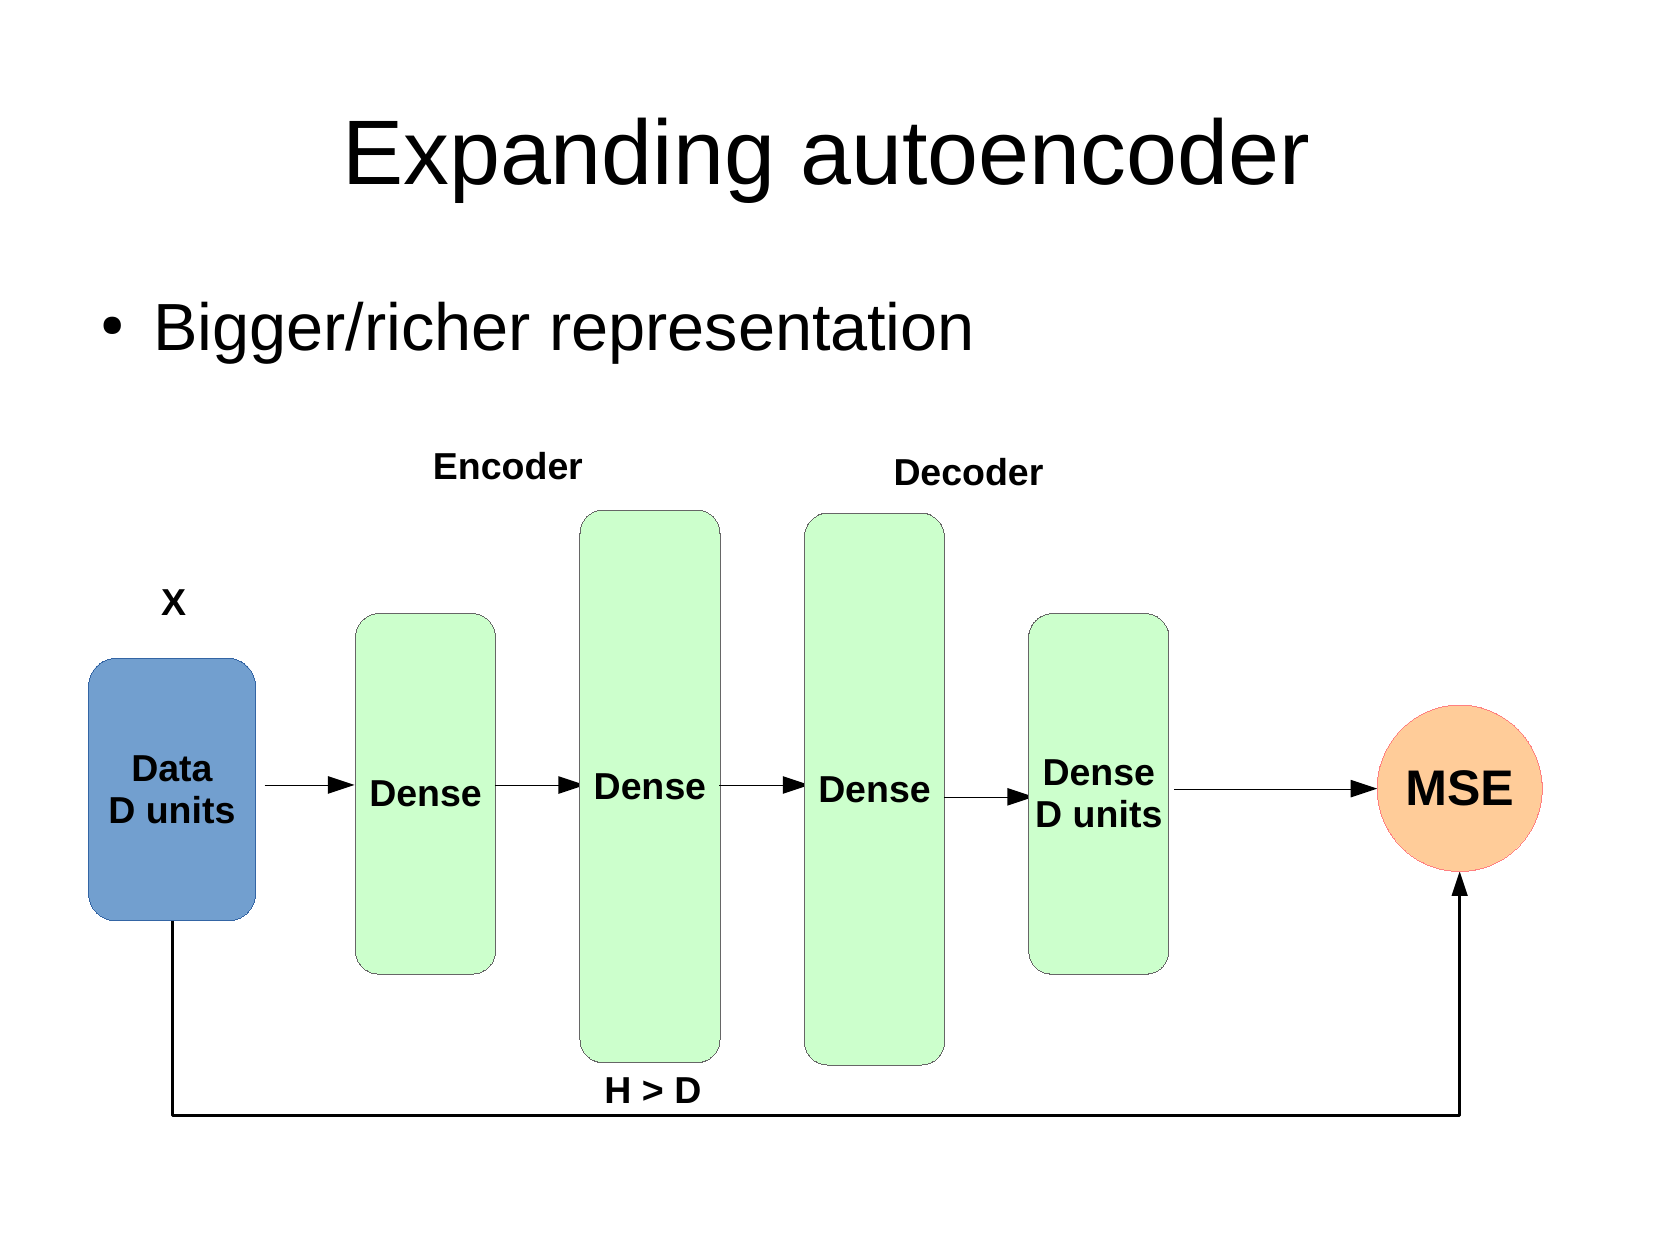

# Expanding autoencoder
Bigger/richer representation
Encoder
Decoder
Dense
Dense
X
Dense
Dense
D units
Data
D units
MSE
H > D